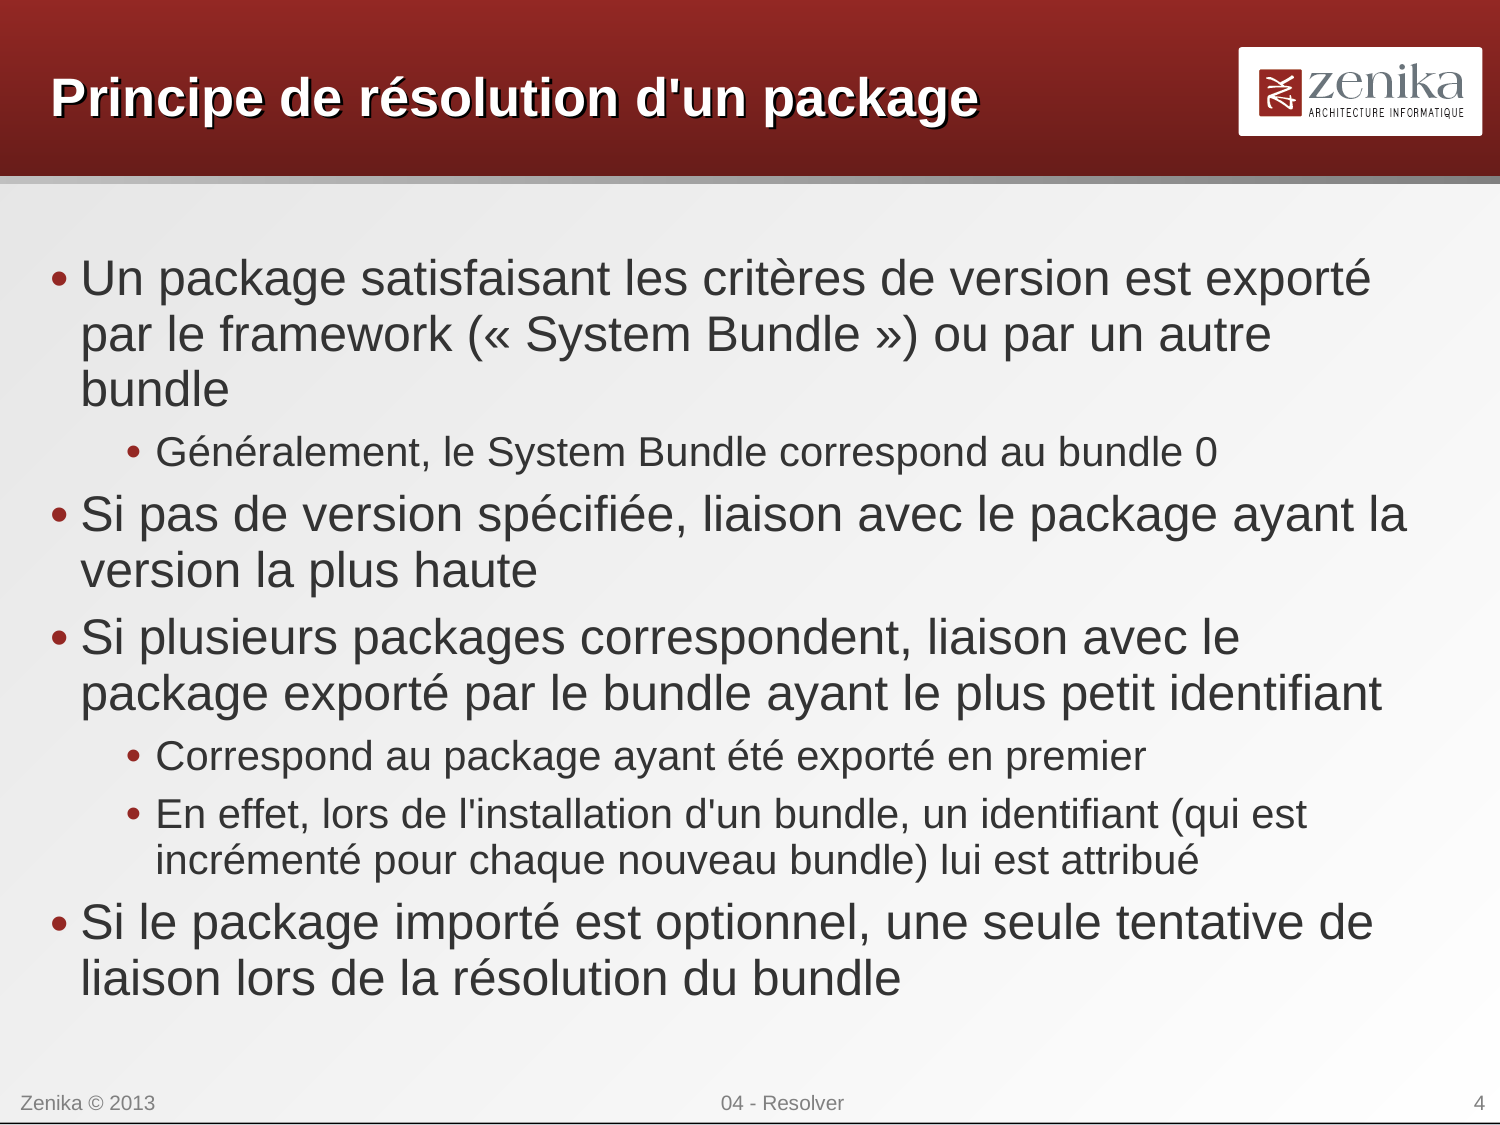

# Principe de résolution d'un package
Un package satisfaisant les critères de version est exporté par le framework (« System Bundle ») ou par un autre bundle
Généralement, le System Bundle correspond au bundle 0
Si pas de version spécifiée, liaison avec le package ayant la version la plus haute
Si plusieurs packages correspondent, liaison avec le package exporté par le bundle ayant le plus petit identifiant
Correspond au package ayant été exporté en premier
En effet, lors de l'installation d'un bundle, un identifiant (qui est incrémenté pour chaque nouveau bundle) lui est attribué
Si le package importé est optionnel, une seule tentative de liaison lors de la résolution du bundle